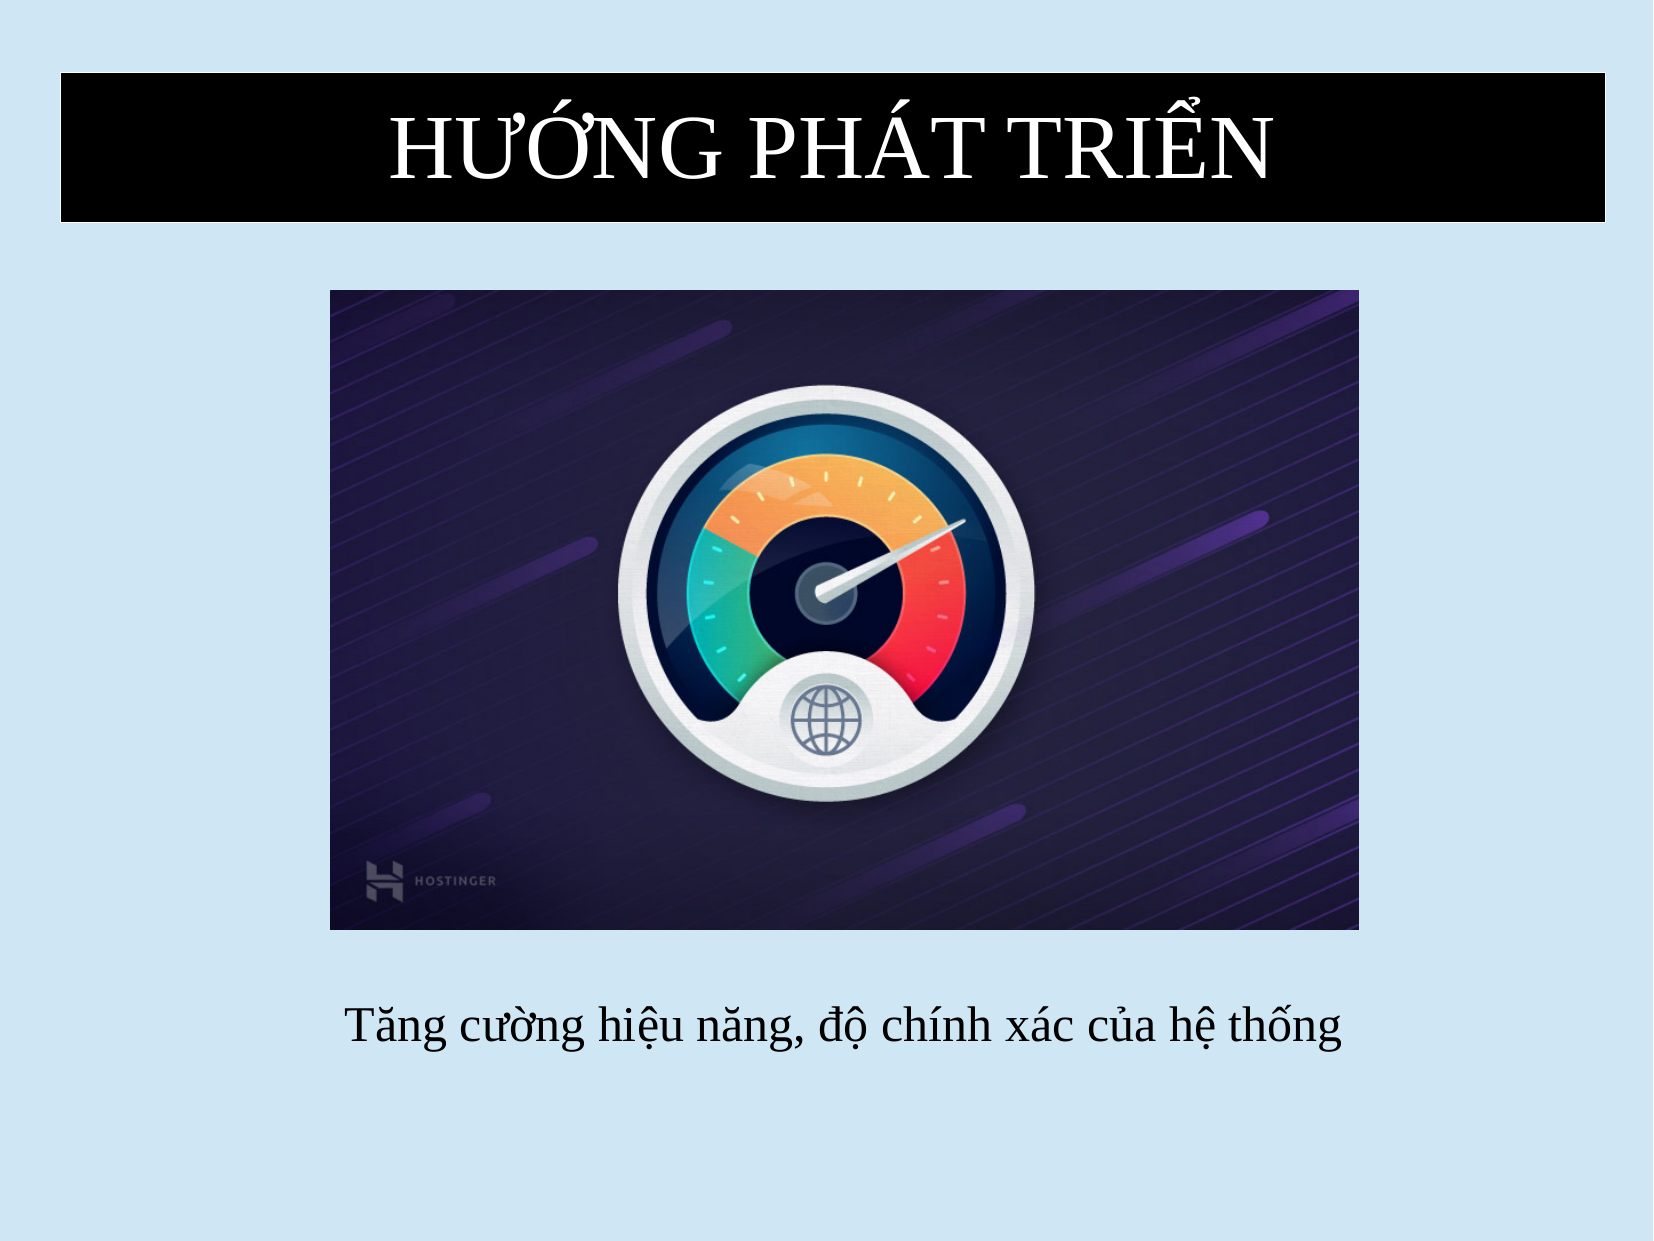

#
HƯỚNG PHÁT TRIỂN
Tăng cường hiệu năng, độ chính xác của hệ thống